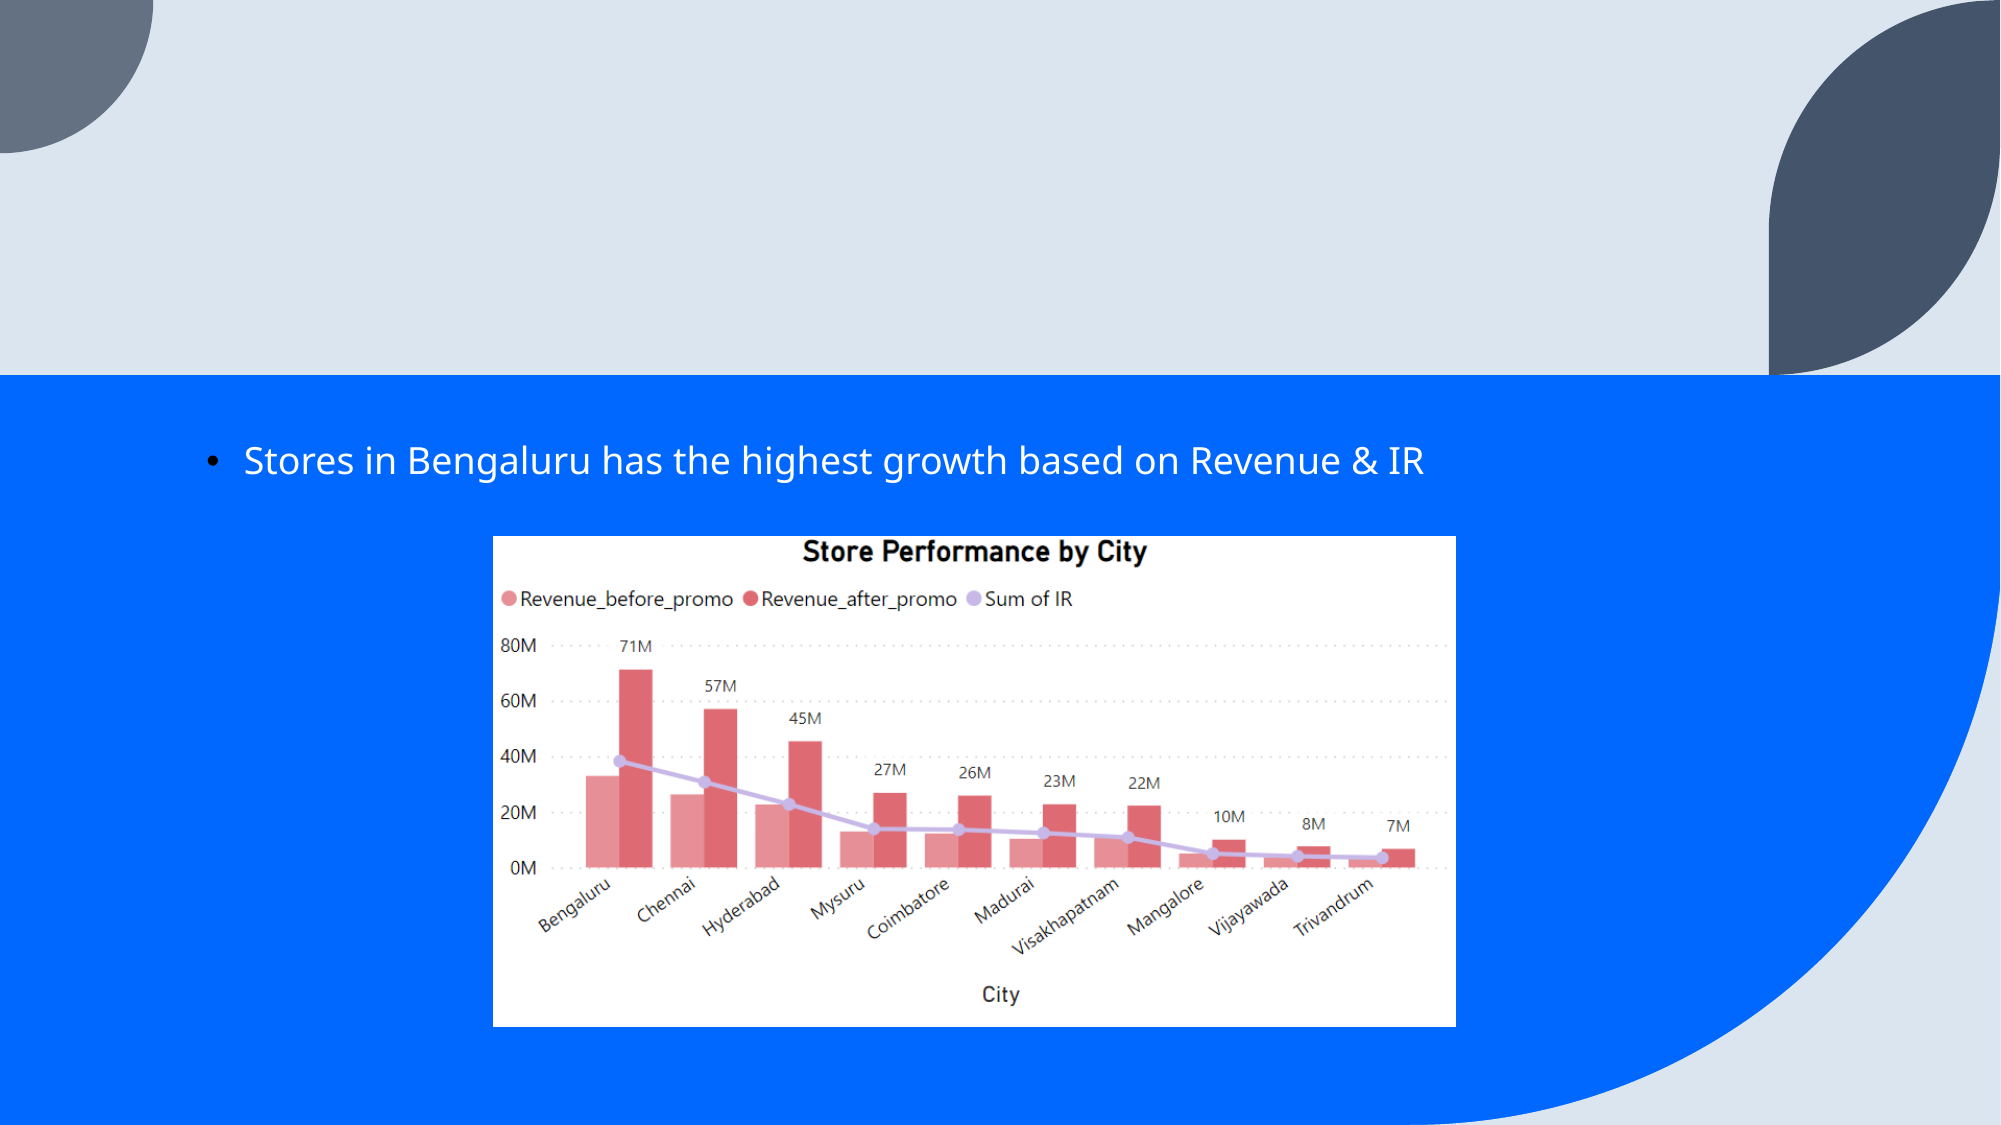

# Stores in Bengaluru has the highest growth based on Revenue & IR